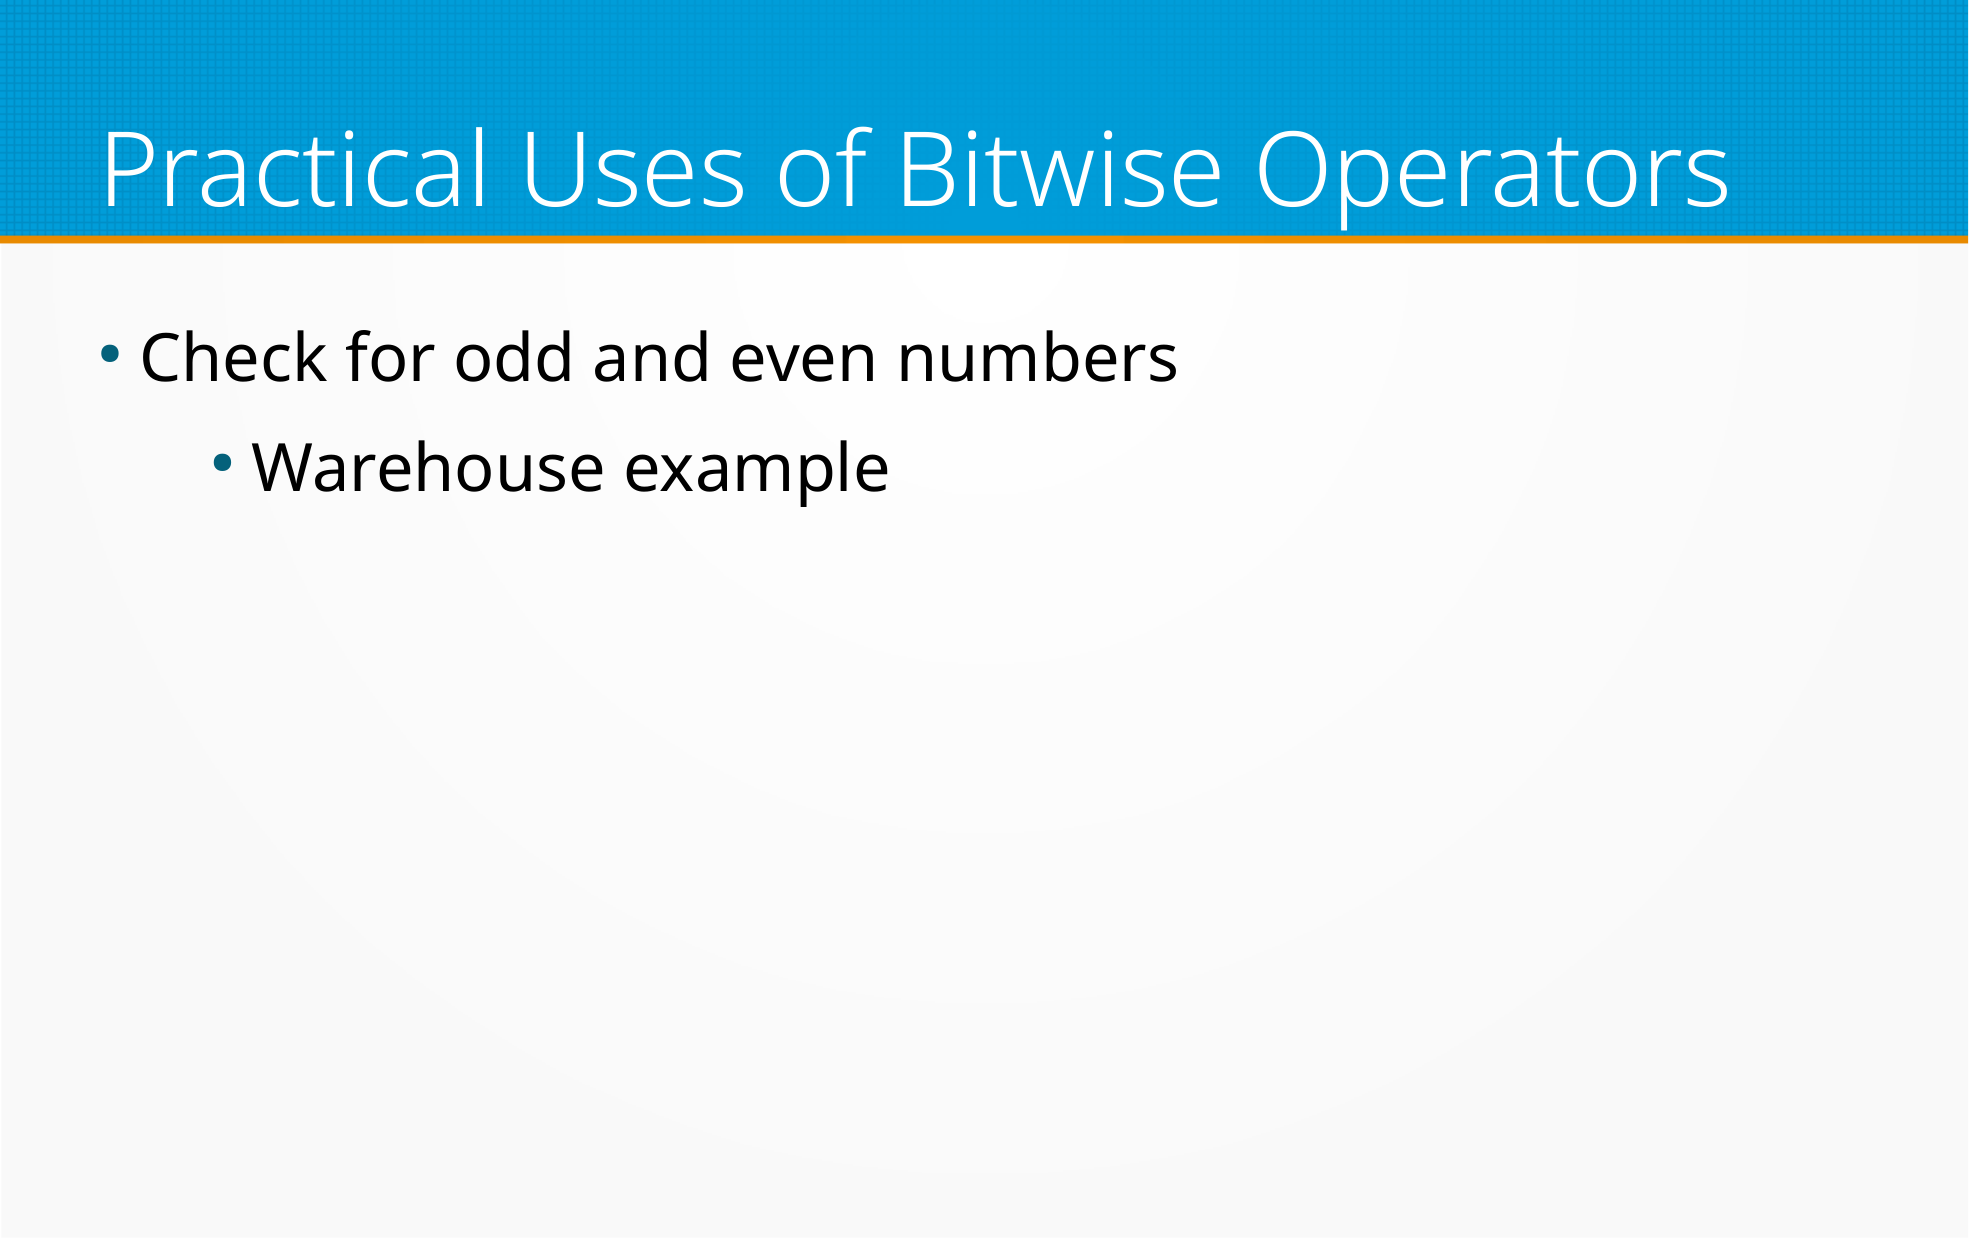

# Practical Uses of Bitwise Operators
 Check for odd and even numbers
 Warehouse example